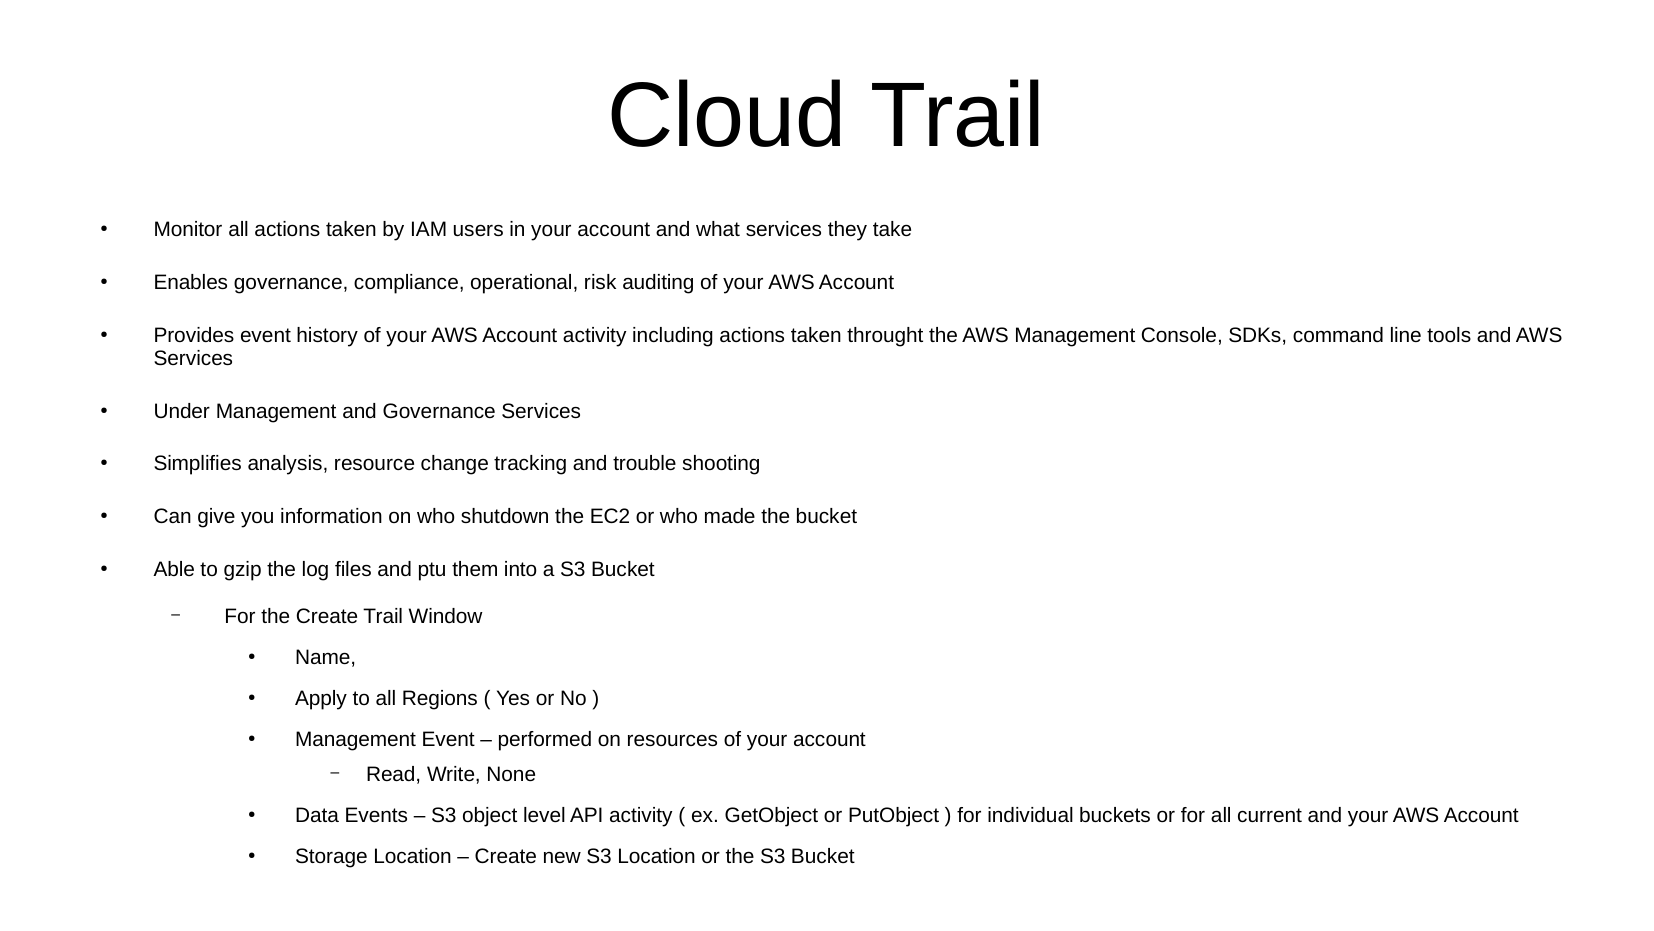

# Cloud Trail
Monitor all actions taken by IAM users in your account and what services they take
Enables governance, compliance, operational, risk auditing of your AWS Account
Provides event history of your AWS Account activity including actions taken throught the AWS Management Console, SDKs, command line tools and AWS Services
Under Management and Governance Services
Simplifies analysis, resource change tracking and trouble shooting
Can give you information on who shutdown the EC2 or who made the bucket
Able to gzip the log files and ptu them into a S3 Bucket
For the Create Trail Window
Name,
Apply to all Regions ( Yes or No )
Management Event – performed on resources of your account
Read, Write, None
Data Events – S3 object level API activity ( ex. GetObject or PutObject ) for individual buckets or for all current and your AWS Account
Storage Location – Create new S3 Location or the S3 Bucket